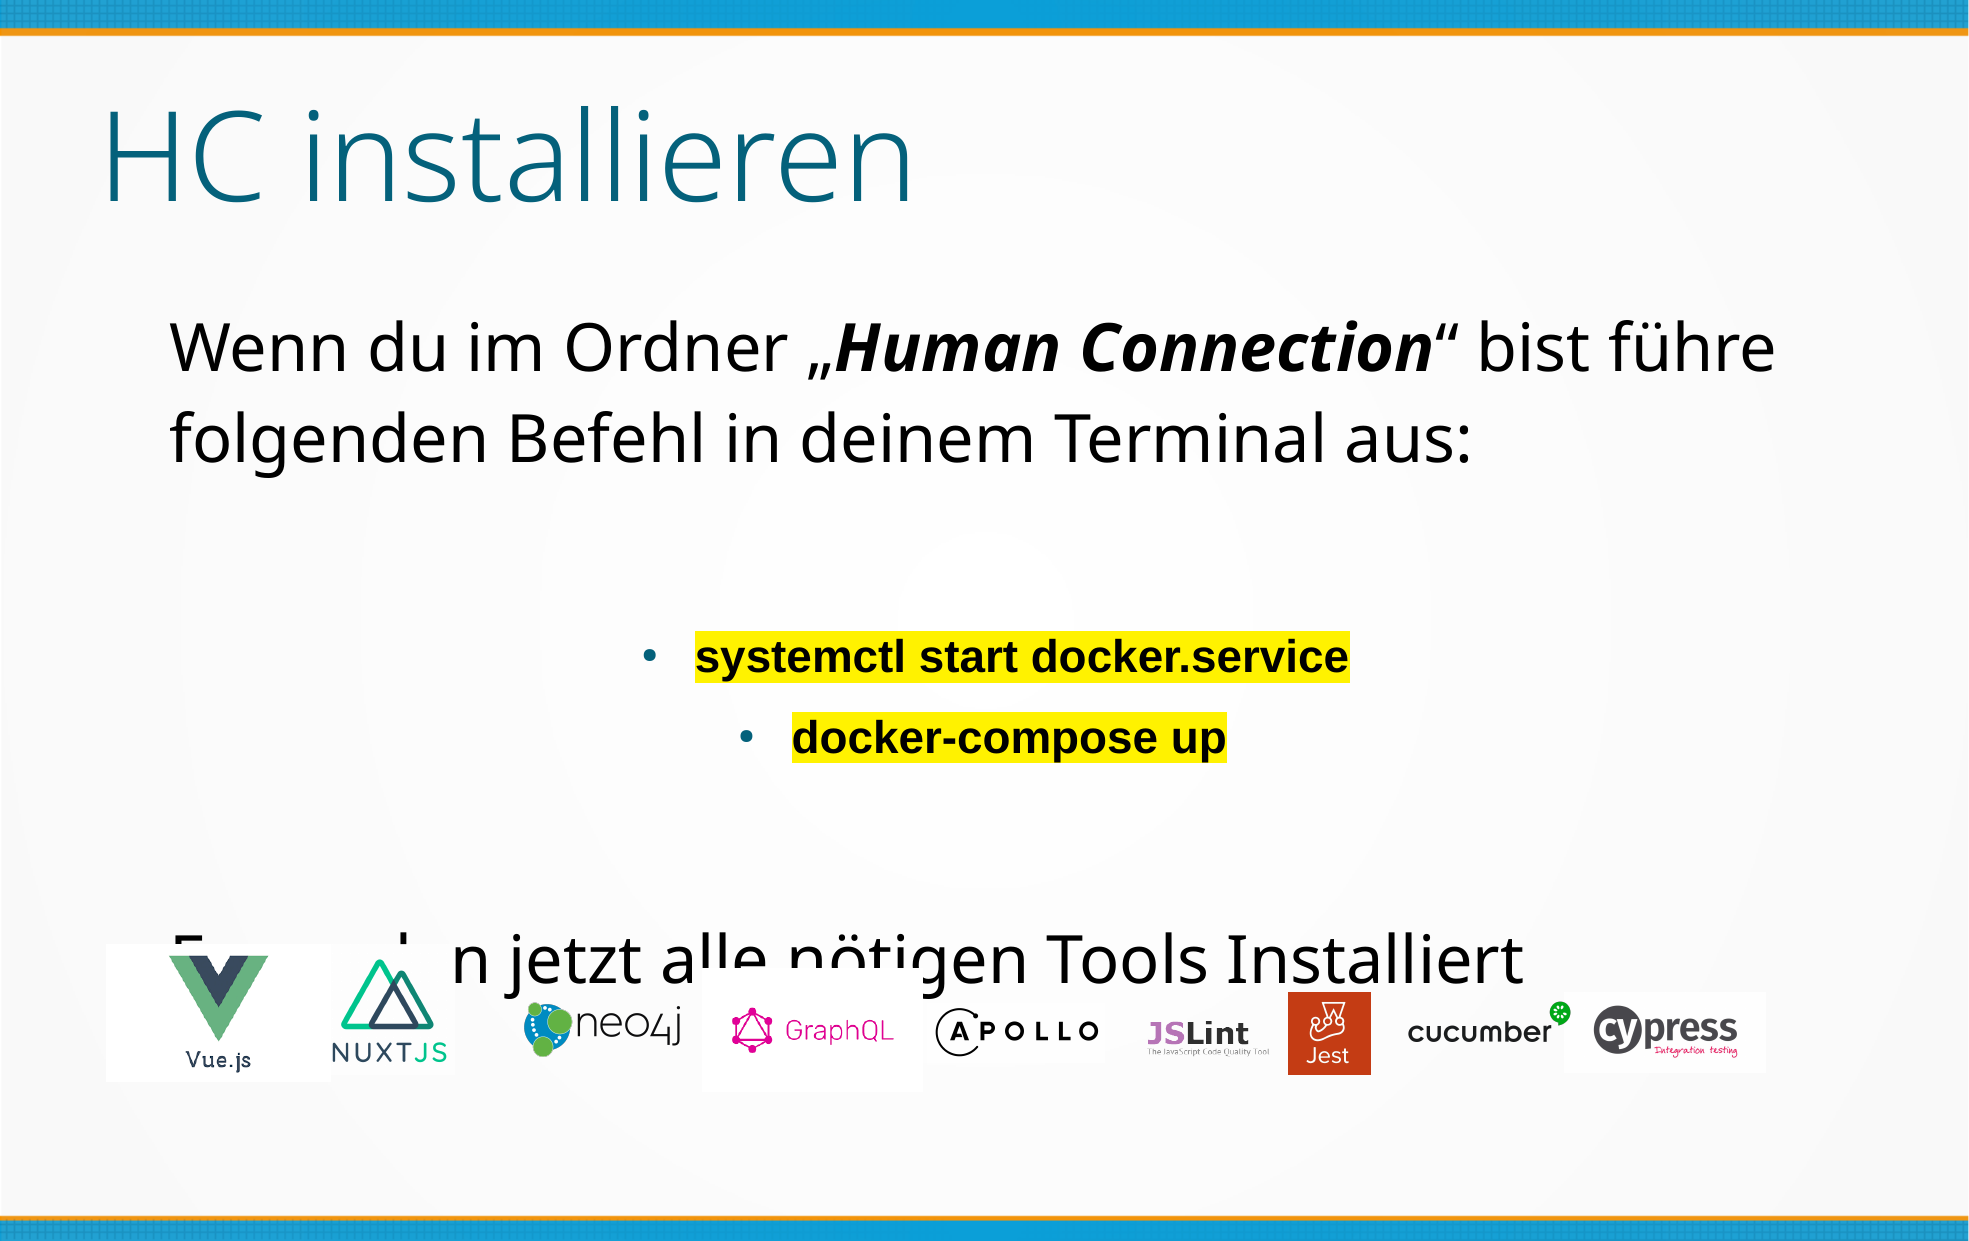

# HC installieren
Wenn du im Ordner „Human Connection“ bist führe folgenden Befehl in deinem Terminal aus:
systemctl start docker.service
docker-compose up
Es werden jetzt alle nötigen Tools Installiert